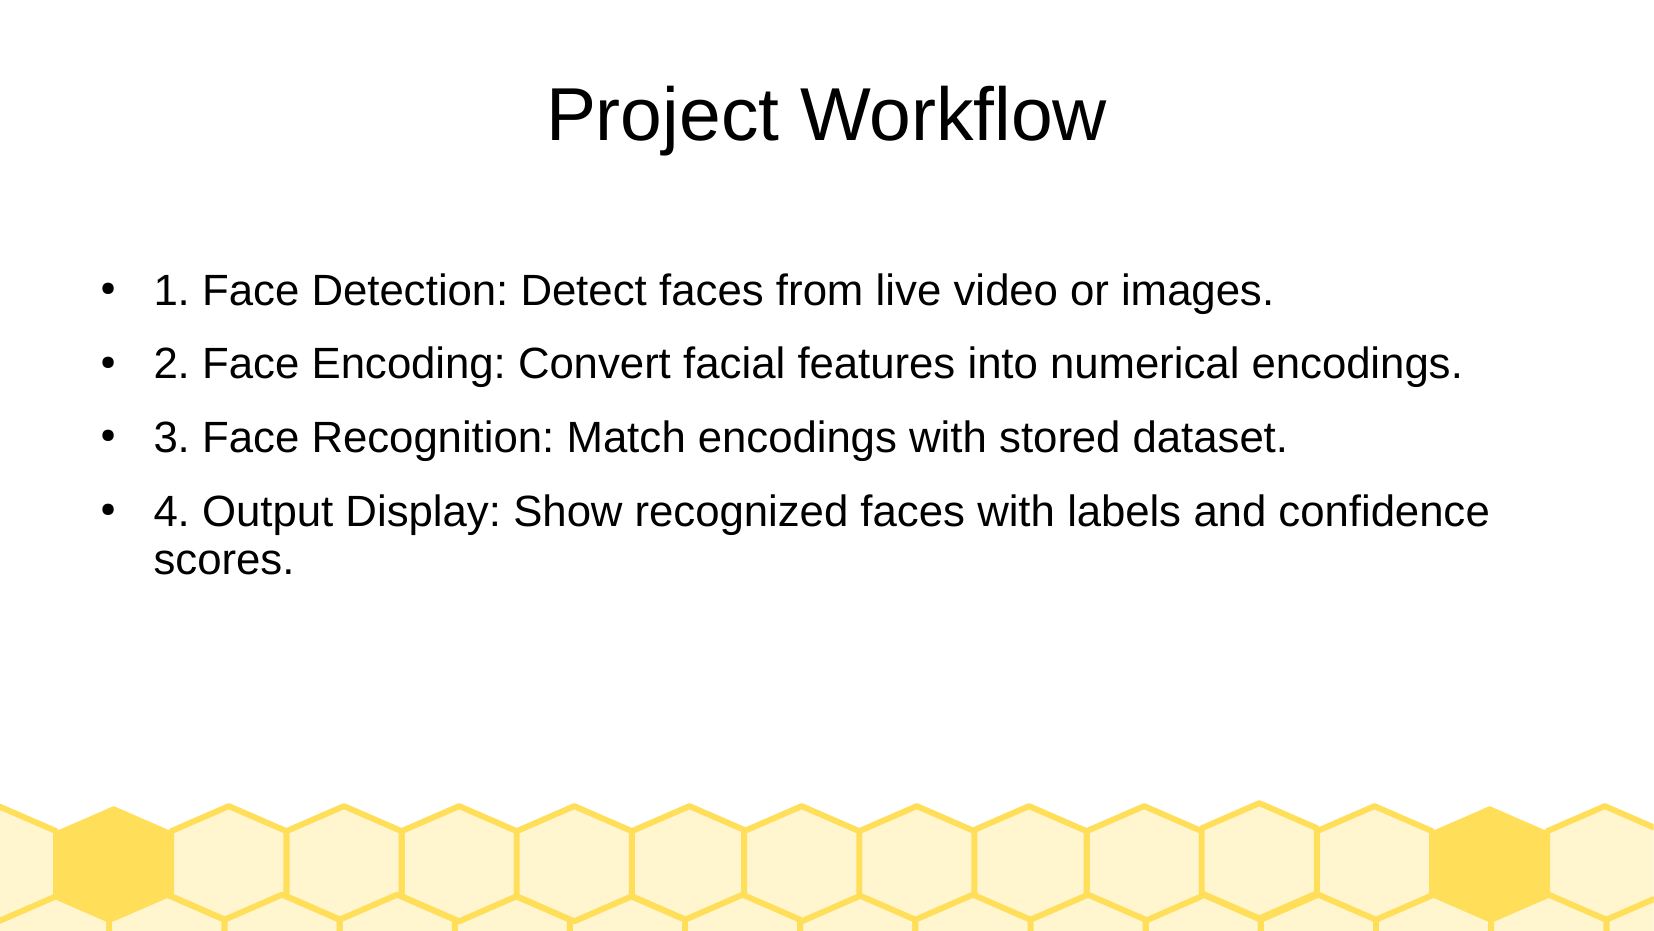

# Project Workflow
1. Face Detection: Detect faces from live video or images.
2. Face Encoding: Convert facial features into numerical encodings.
3. Face Recognition: Match encodings with stored dataset.
4. Output Display: Show recognized faces with labels and confidence scores.